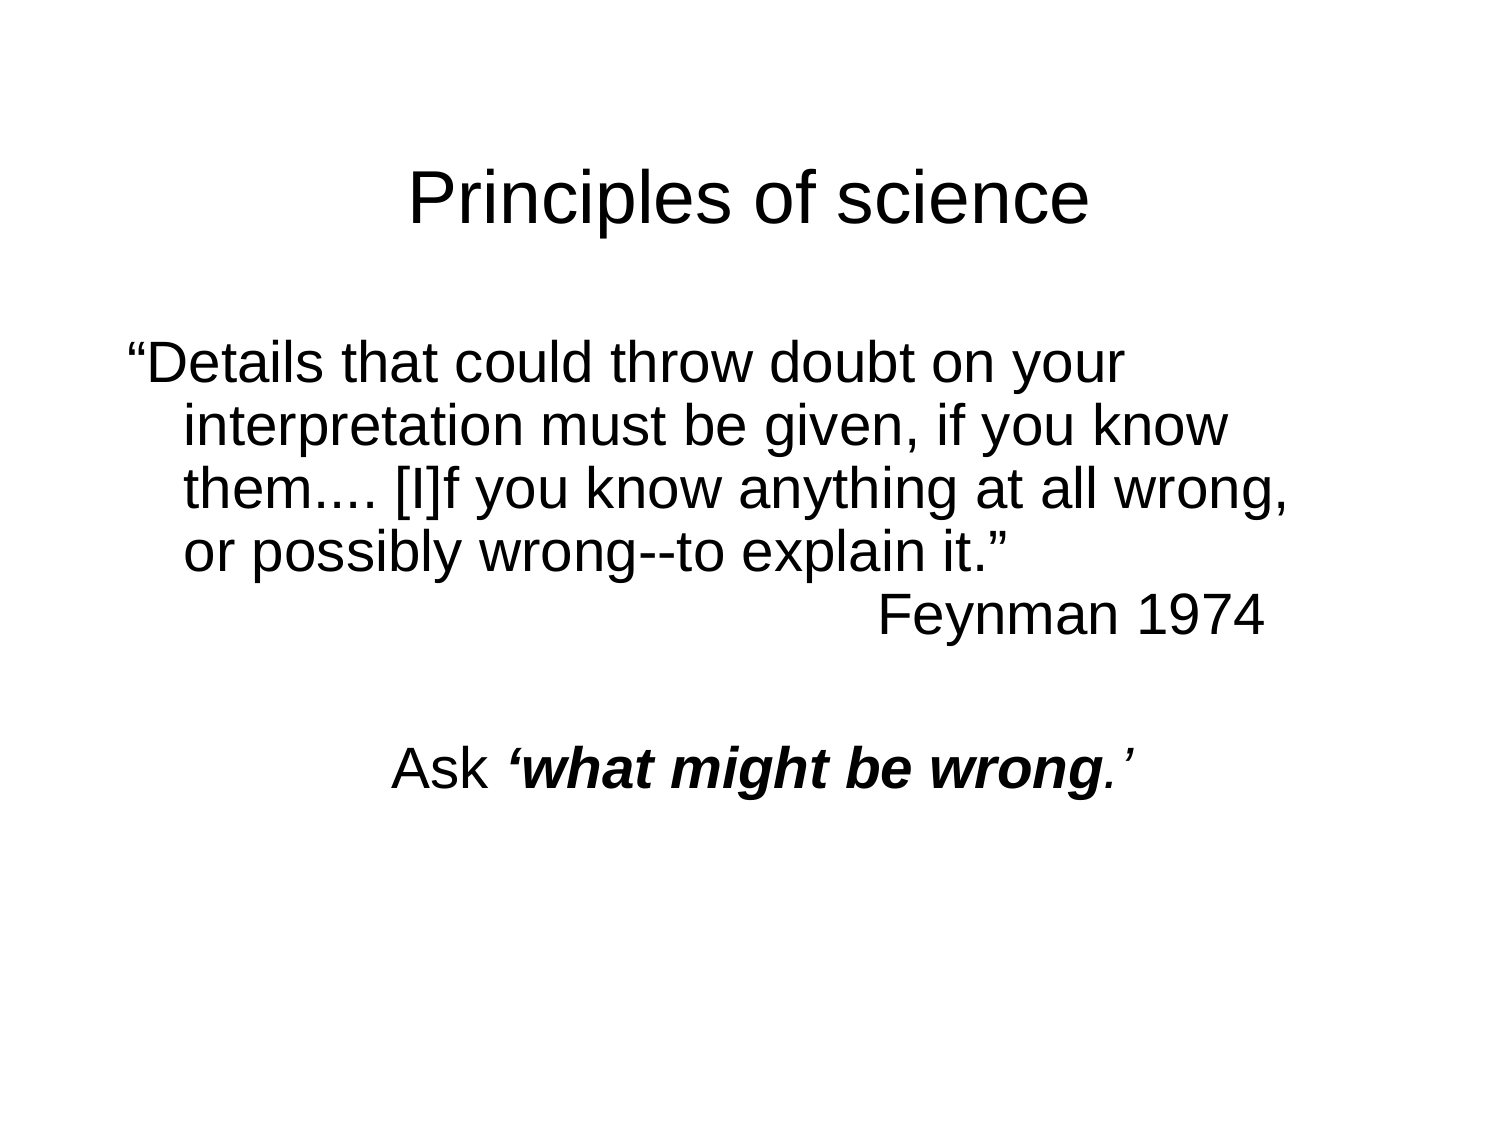

# Principles of science
“Details that could throw doubt on your interpretation must be given, if you know them.... [I]f you know anything at all wrong,
or possibly wrong--to explain it.”
					Feynman 1974
Ask ‘what might be wrong.’